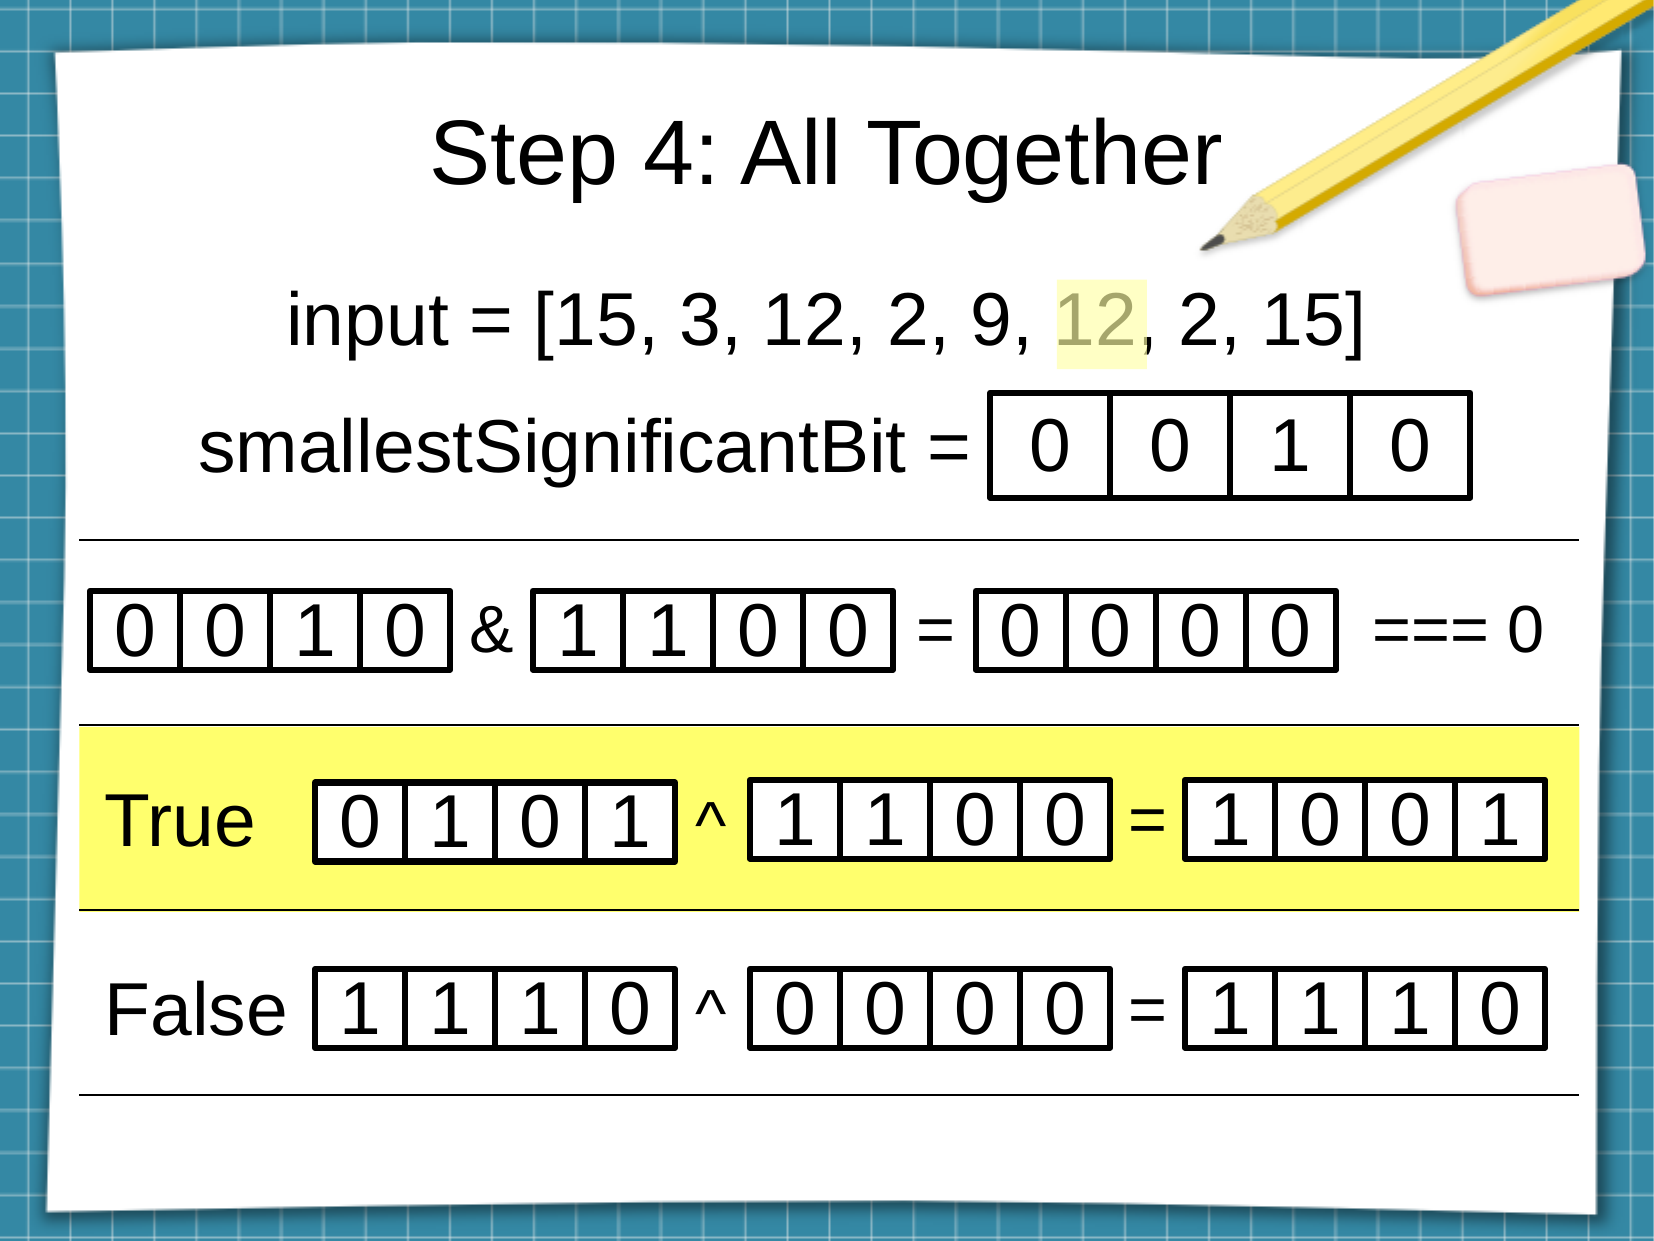

# Step 4: All Together
input = [15, 3, 12, 2, 9, 12, 2, 15]
0
smallestSignificantBit =
0
1
0
=== 0
&
=
0
0
1
0
1
1
0
0
0
0
0
0
True
=
1
1
0
0
1
0
0
1
^
0
1
0
1
False
=
0
0
0
0
1
1
1
0
1
1
1
0
^